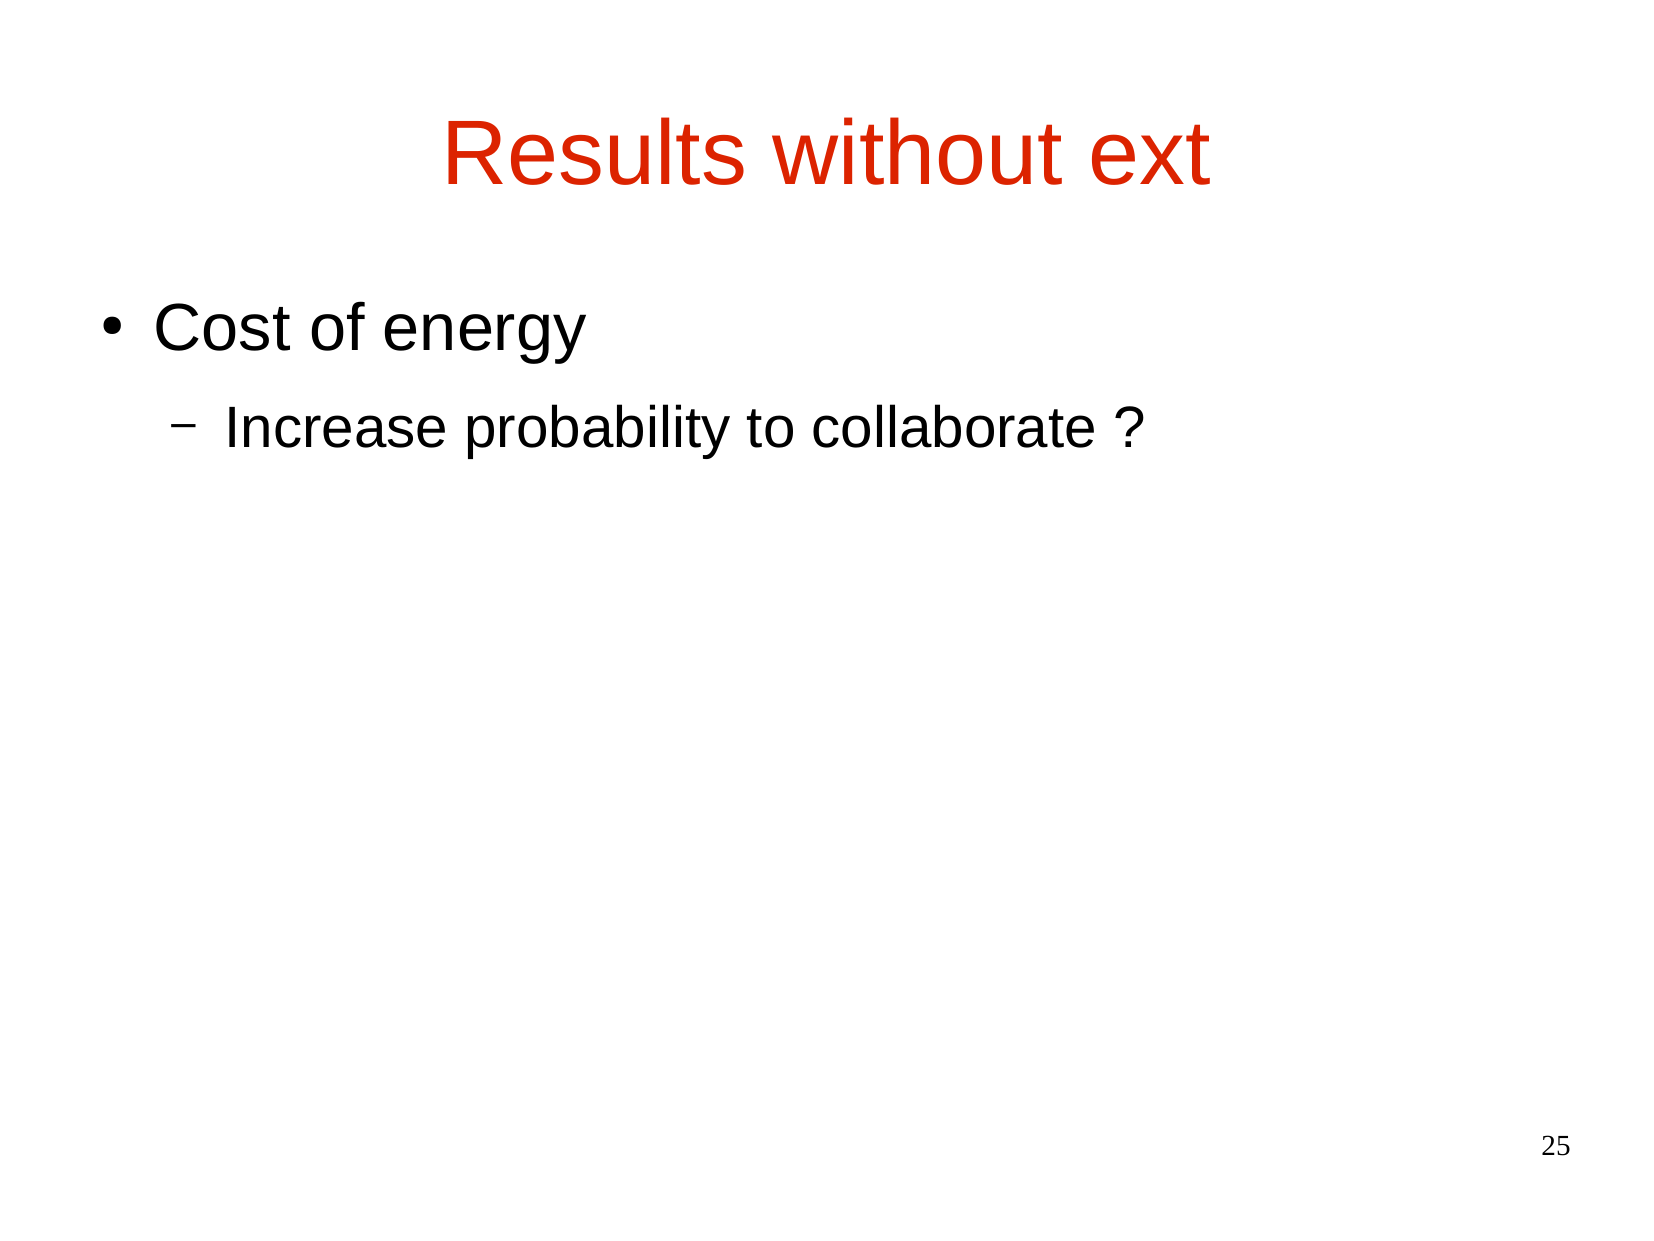

# Results without ext
Cost of energy
Increase probability to collaborate ?
25